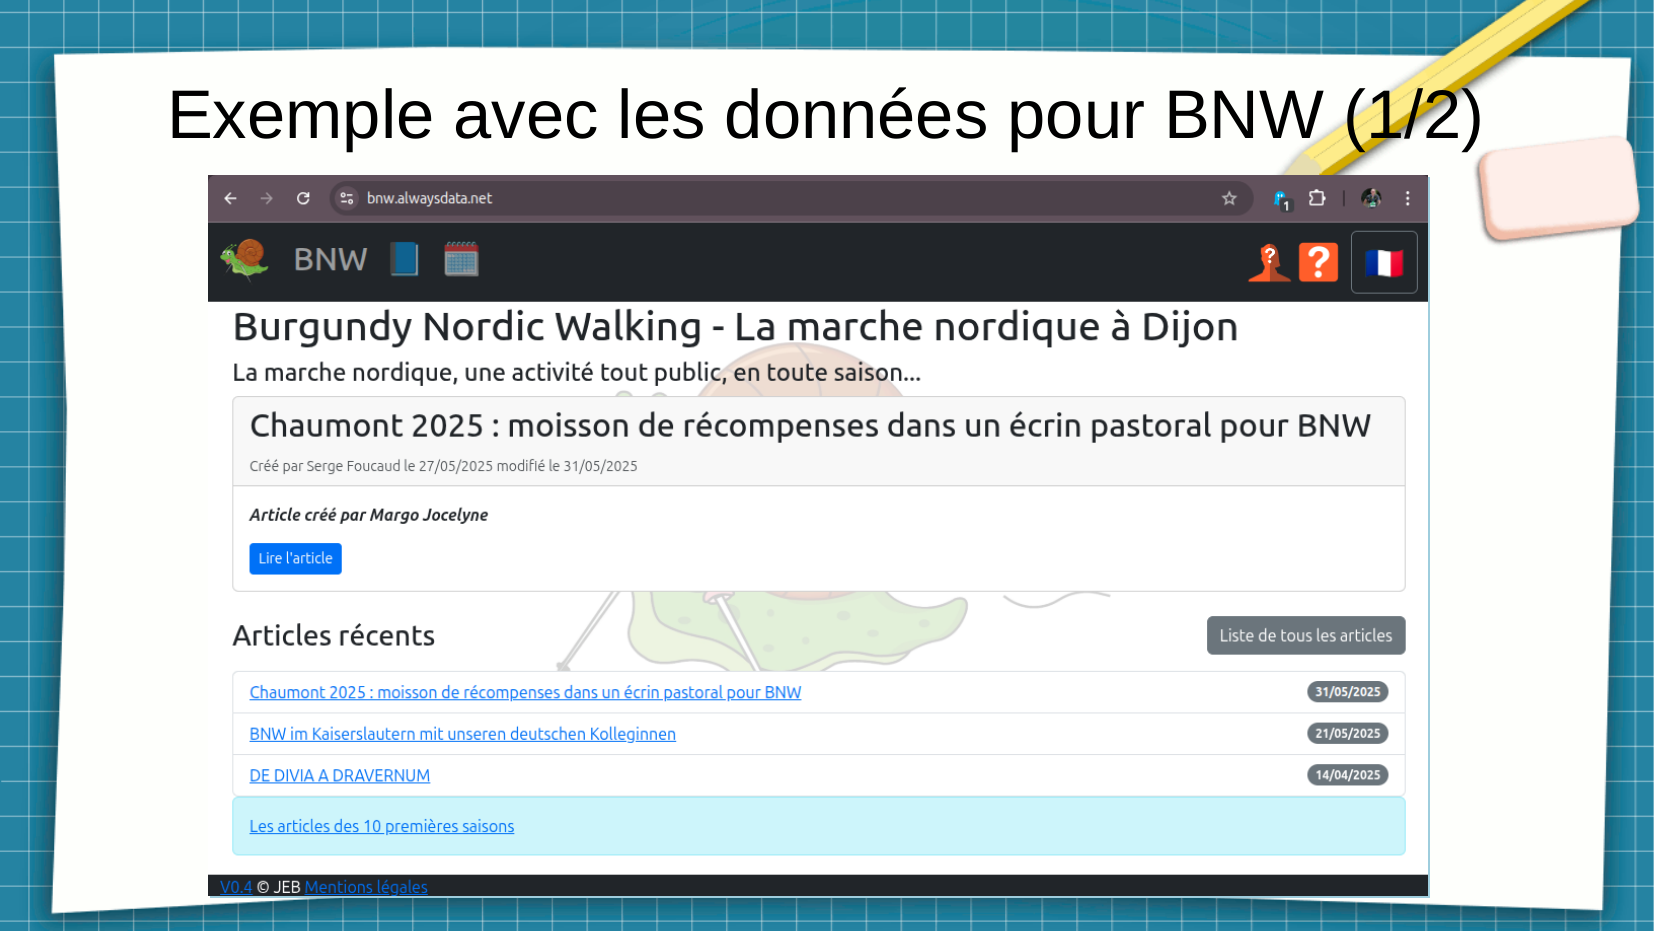

# Exemple avec les données pour BNW (1/2)